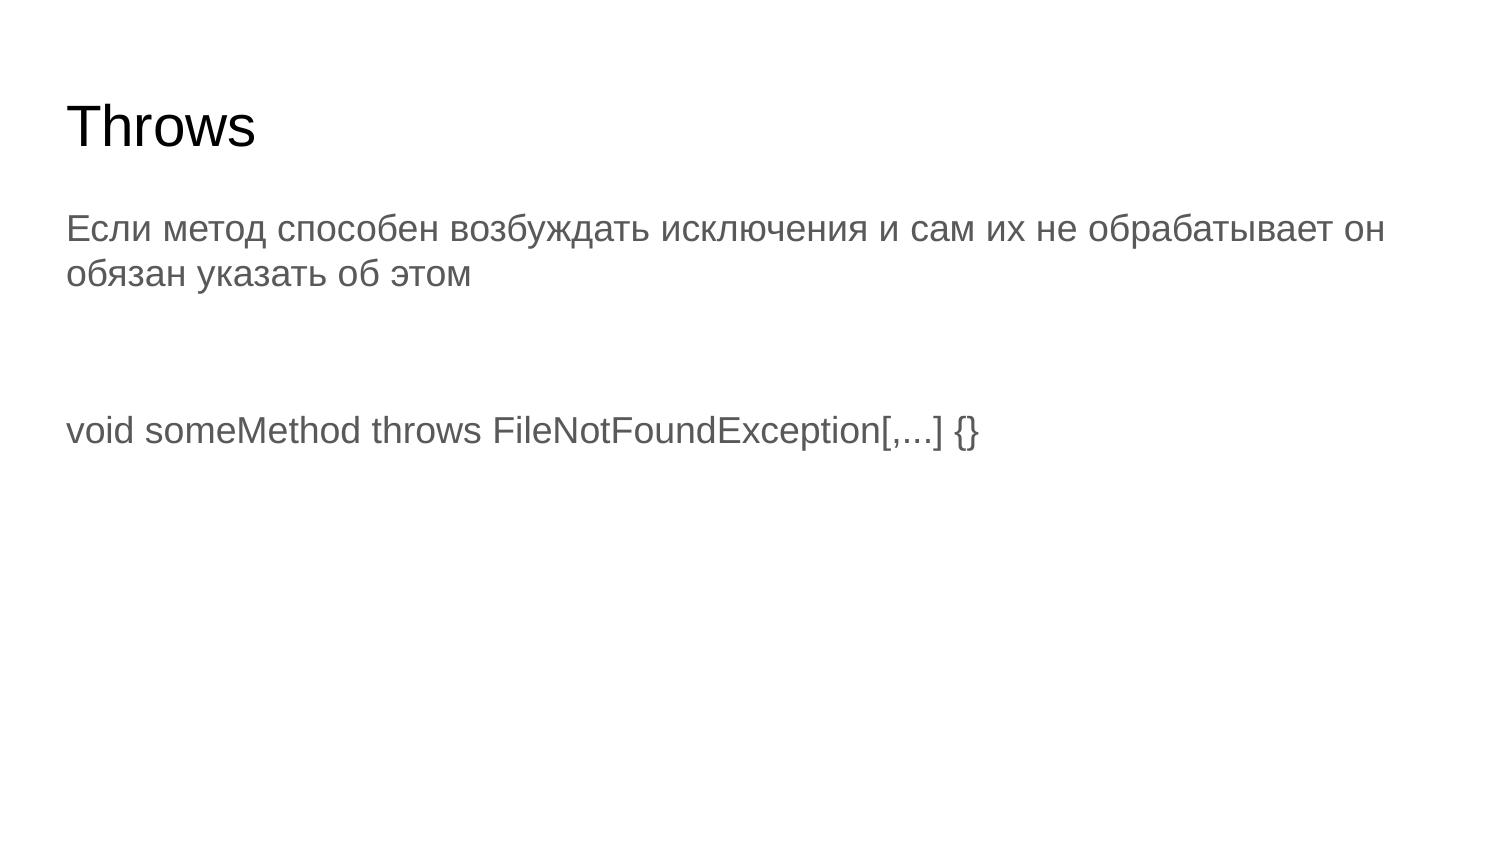

# Throws
Если метод способен возбуждать исключения и сам их не обрабатывает он обязан указать об этом
void someMethod throws FileNotFoundException[,...] {}